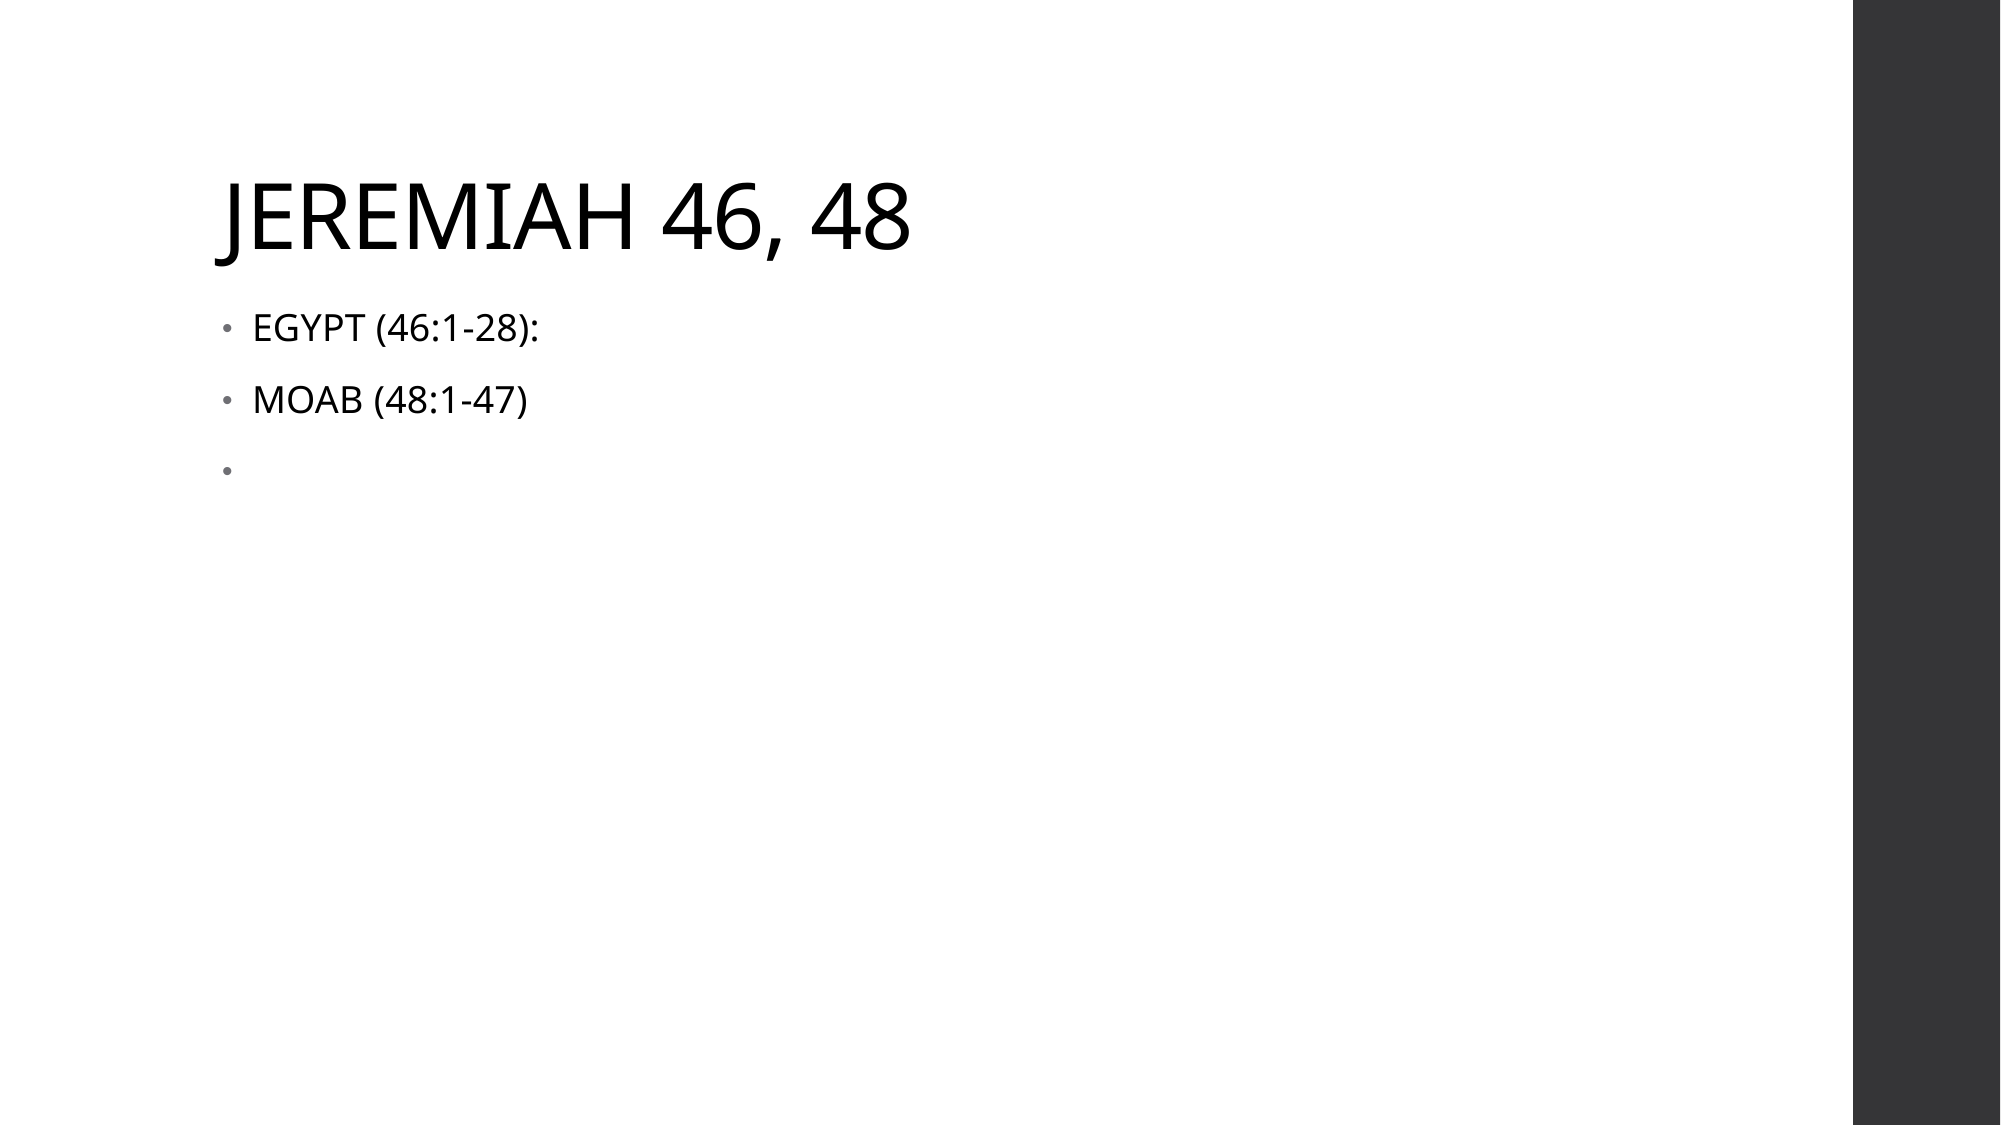

# JEREMIAH 46, 48
EGYPT (46:1-28):
MOAB (48:1-47)